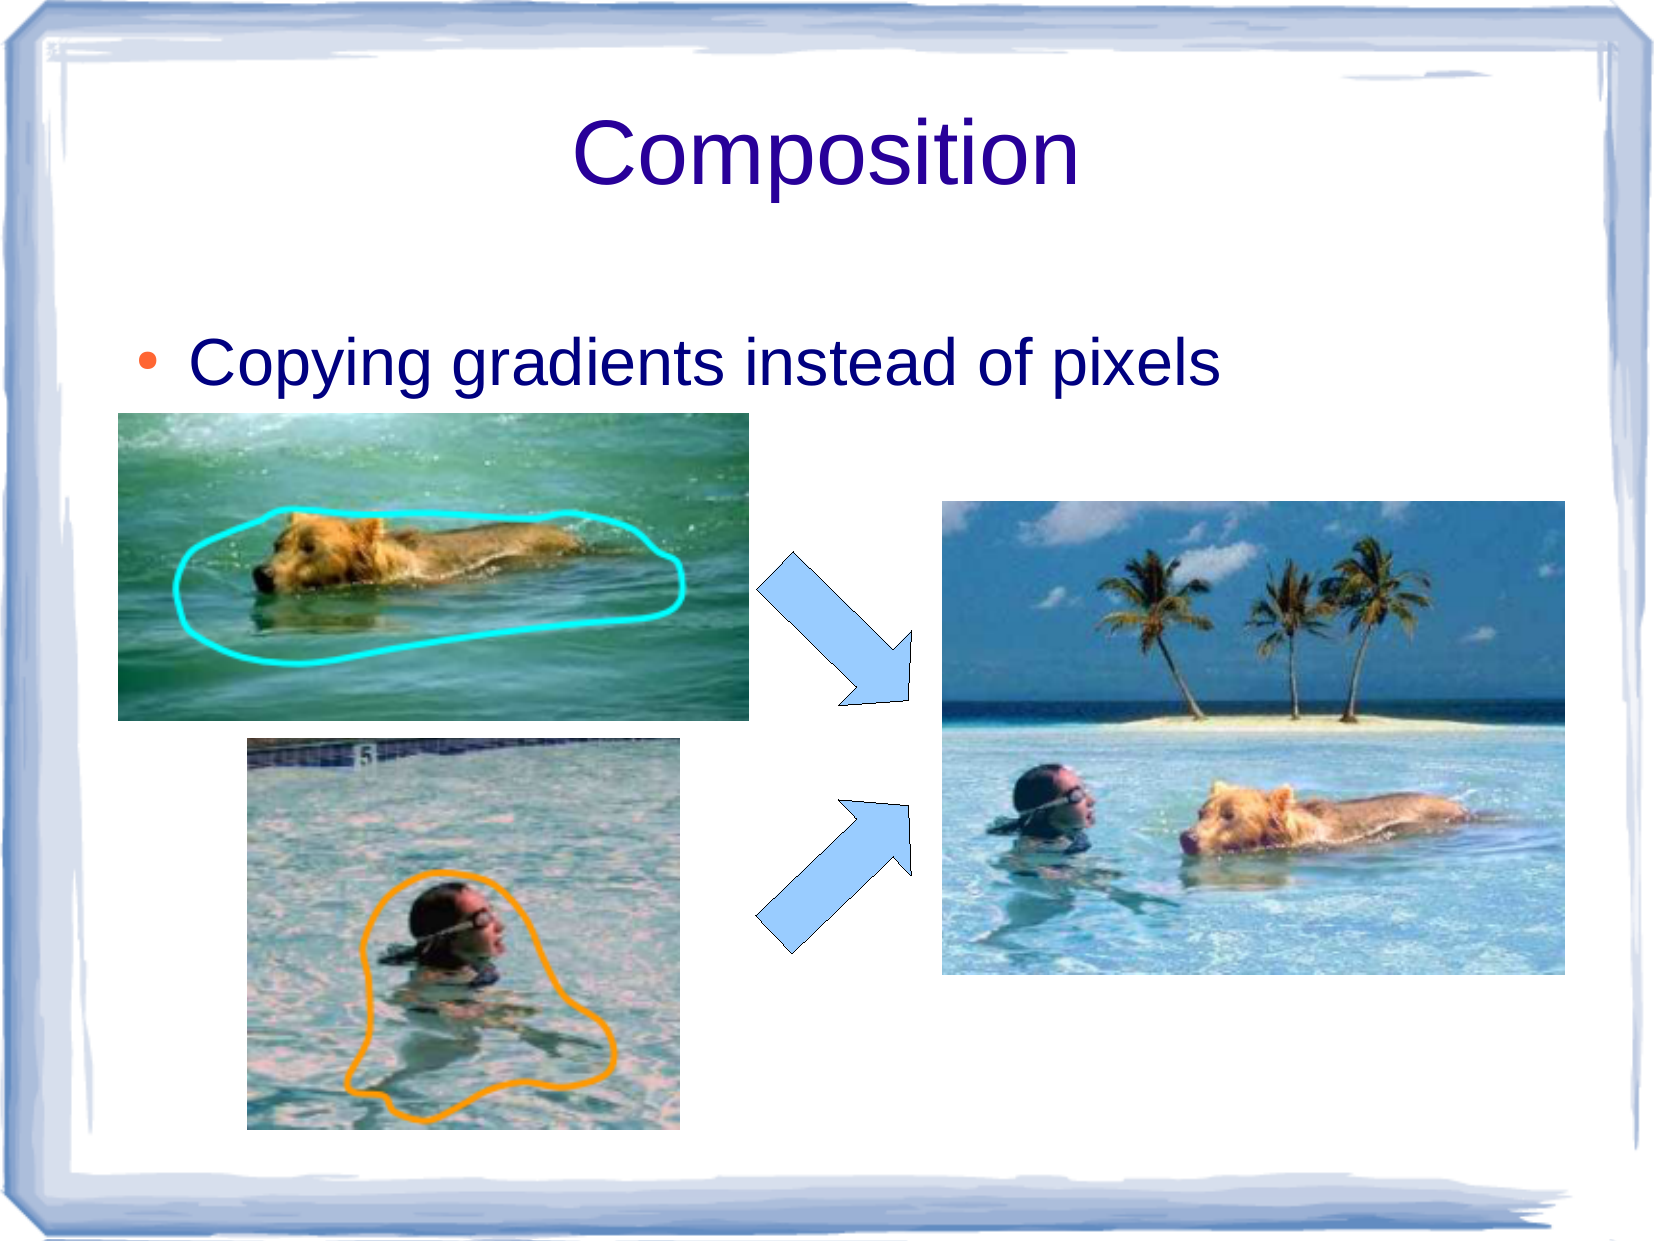

# Composition
Copying gradients instead of pixels